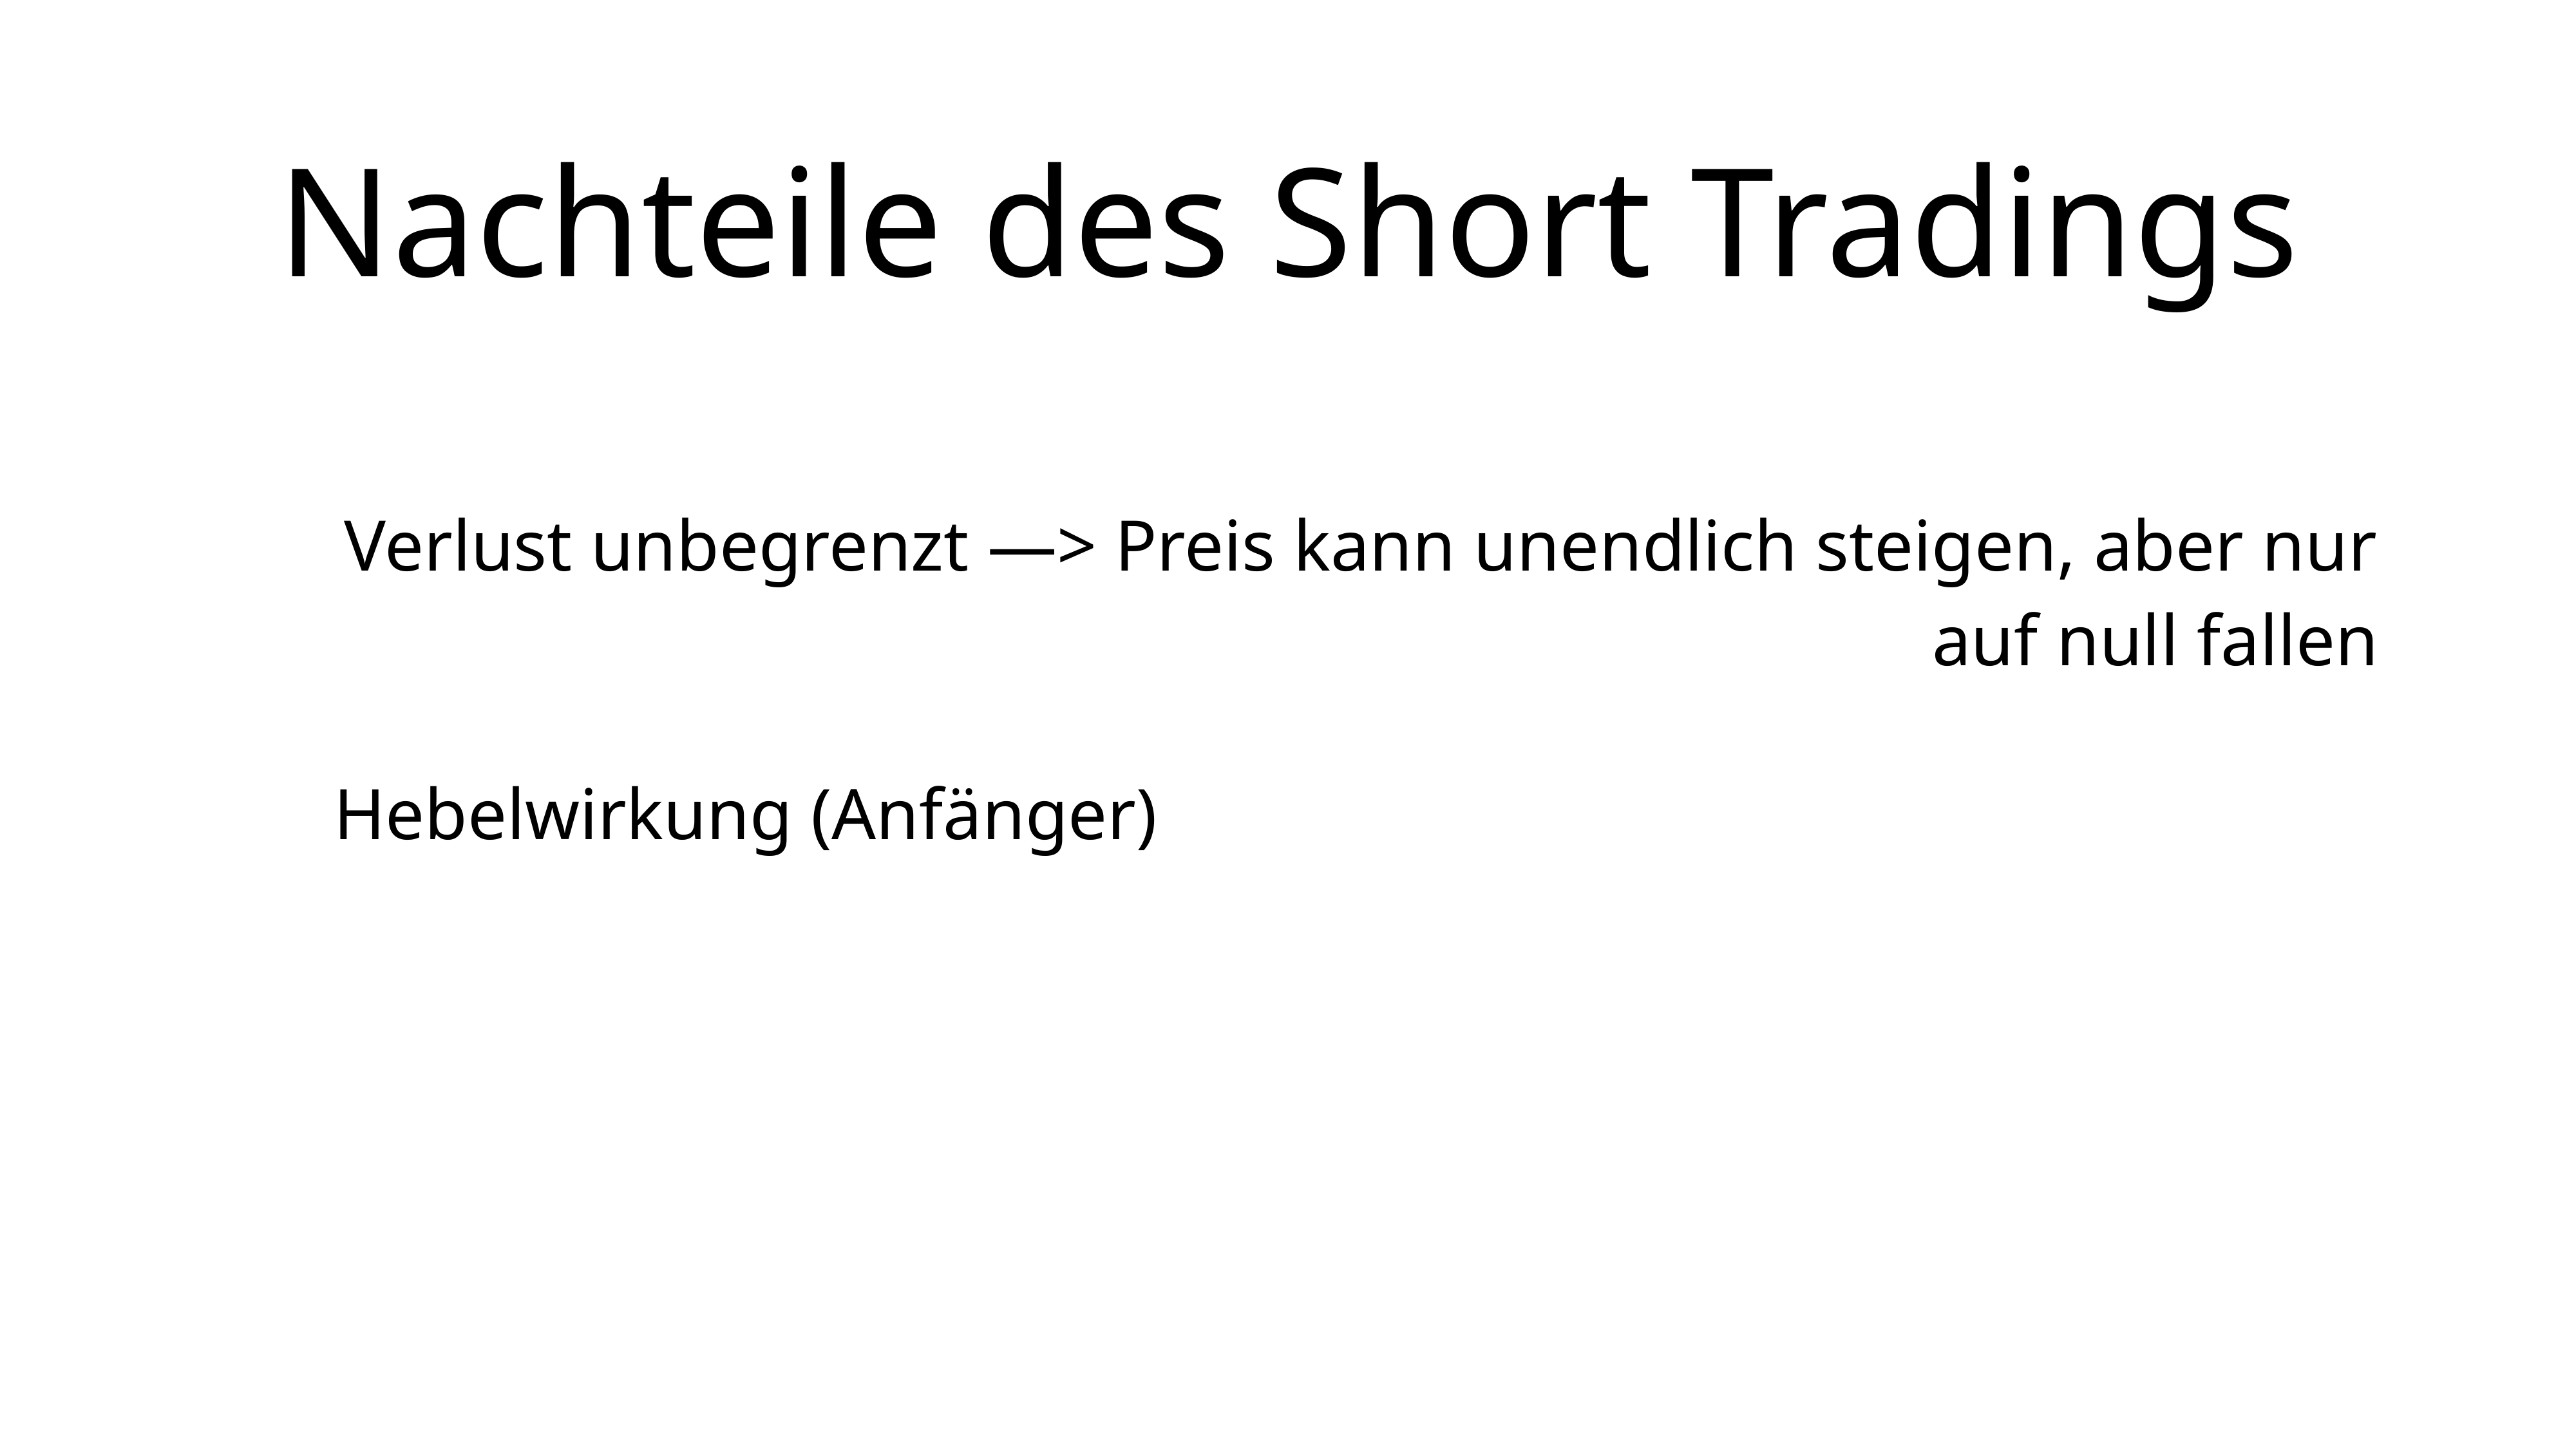

Nachteile des Short Tradings
Verlust unbegrenzt —> Preis kann unendlich steigen, aber nur auf null fallen
Hebelwirkung (Anfänger)